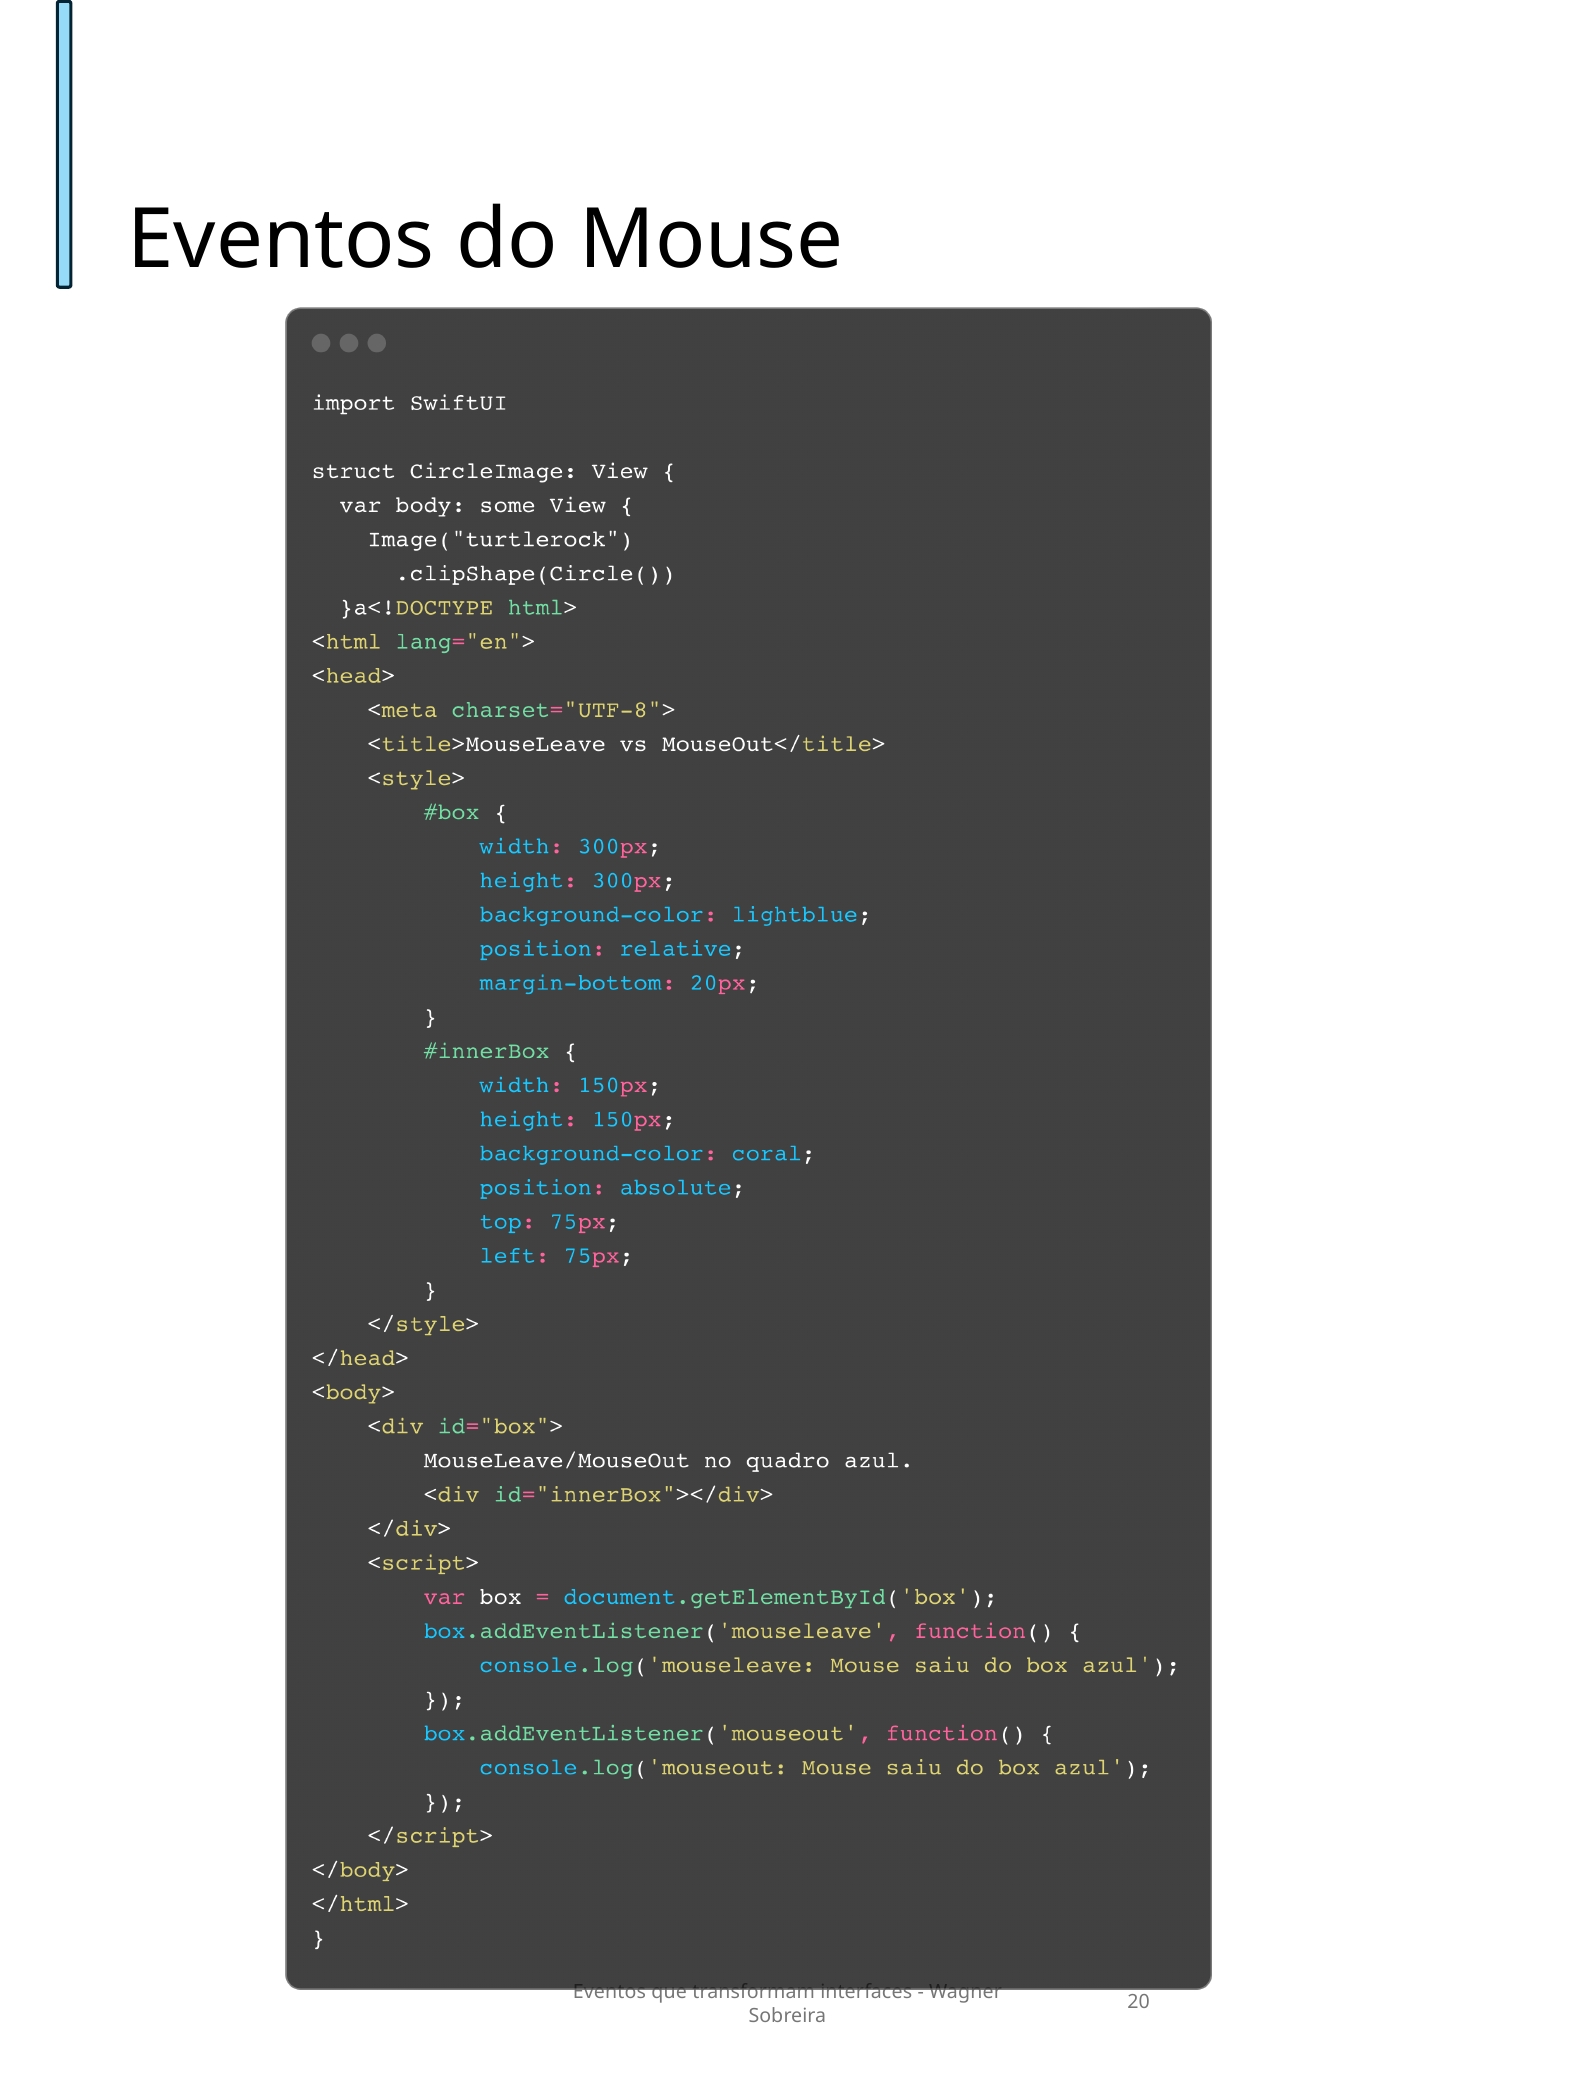

Eventos do Mouse
Eventos que transformam interfaces - Wagner Sobreira